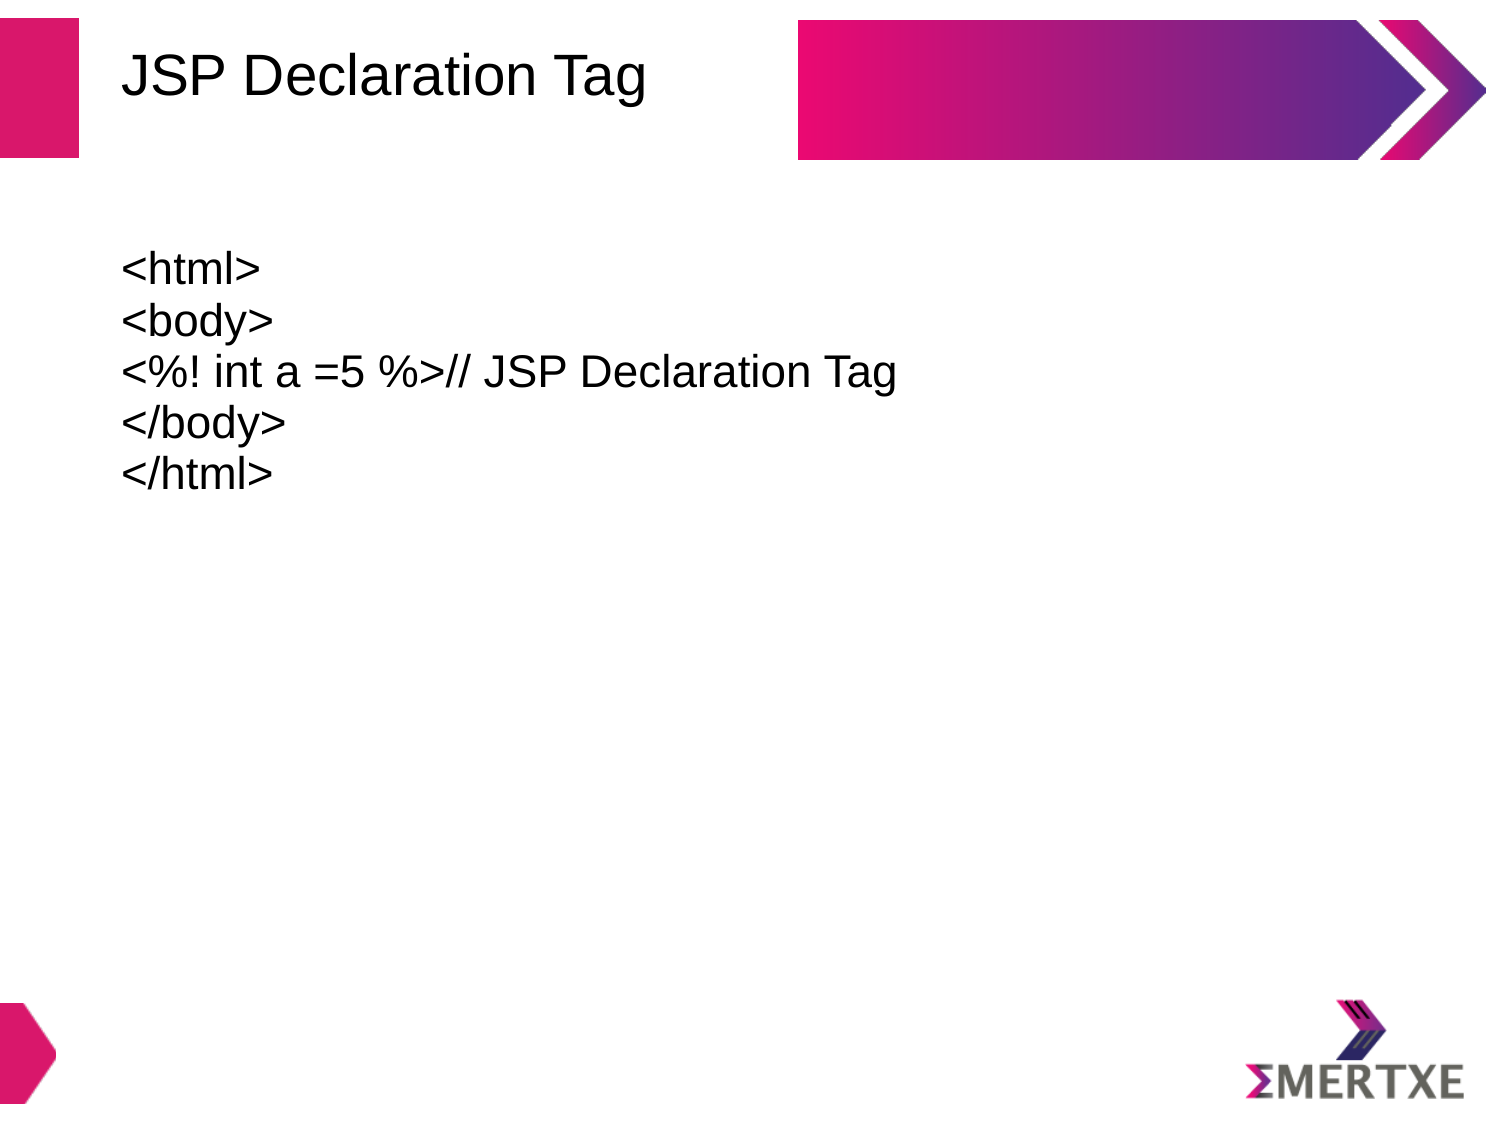

JSP Declaration Tag
<html>
<body>
<%! int a =5 %>// JSP Declaration Tag
</body>
</html>